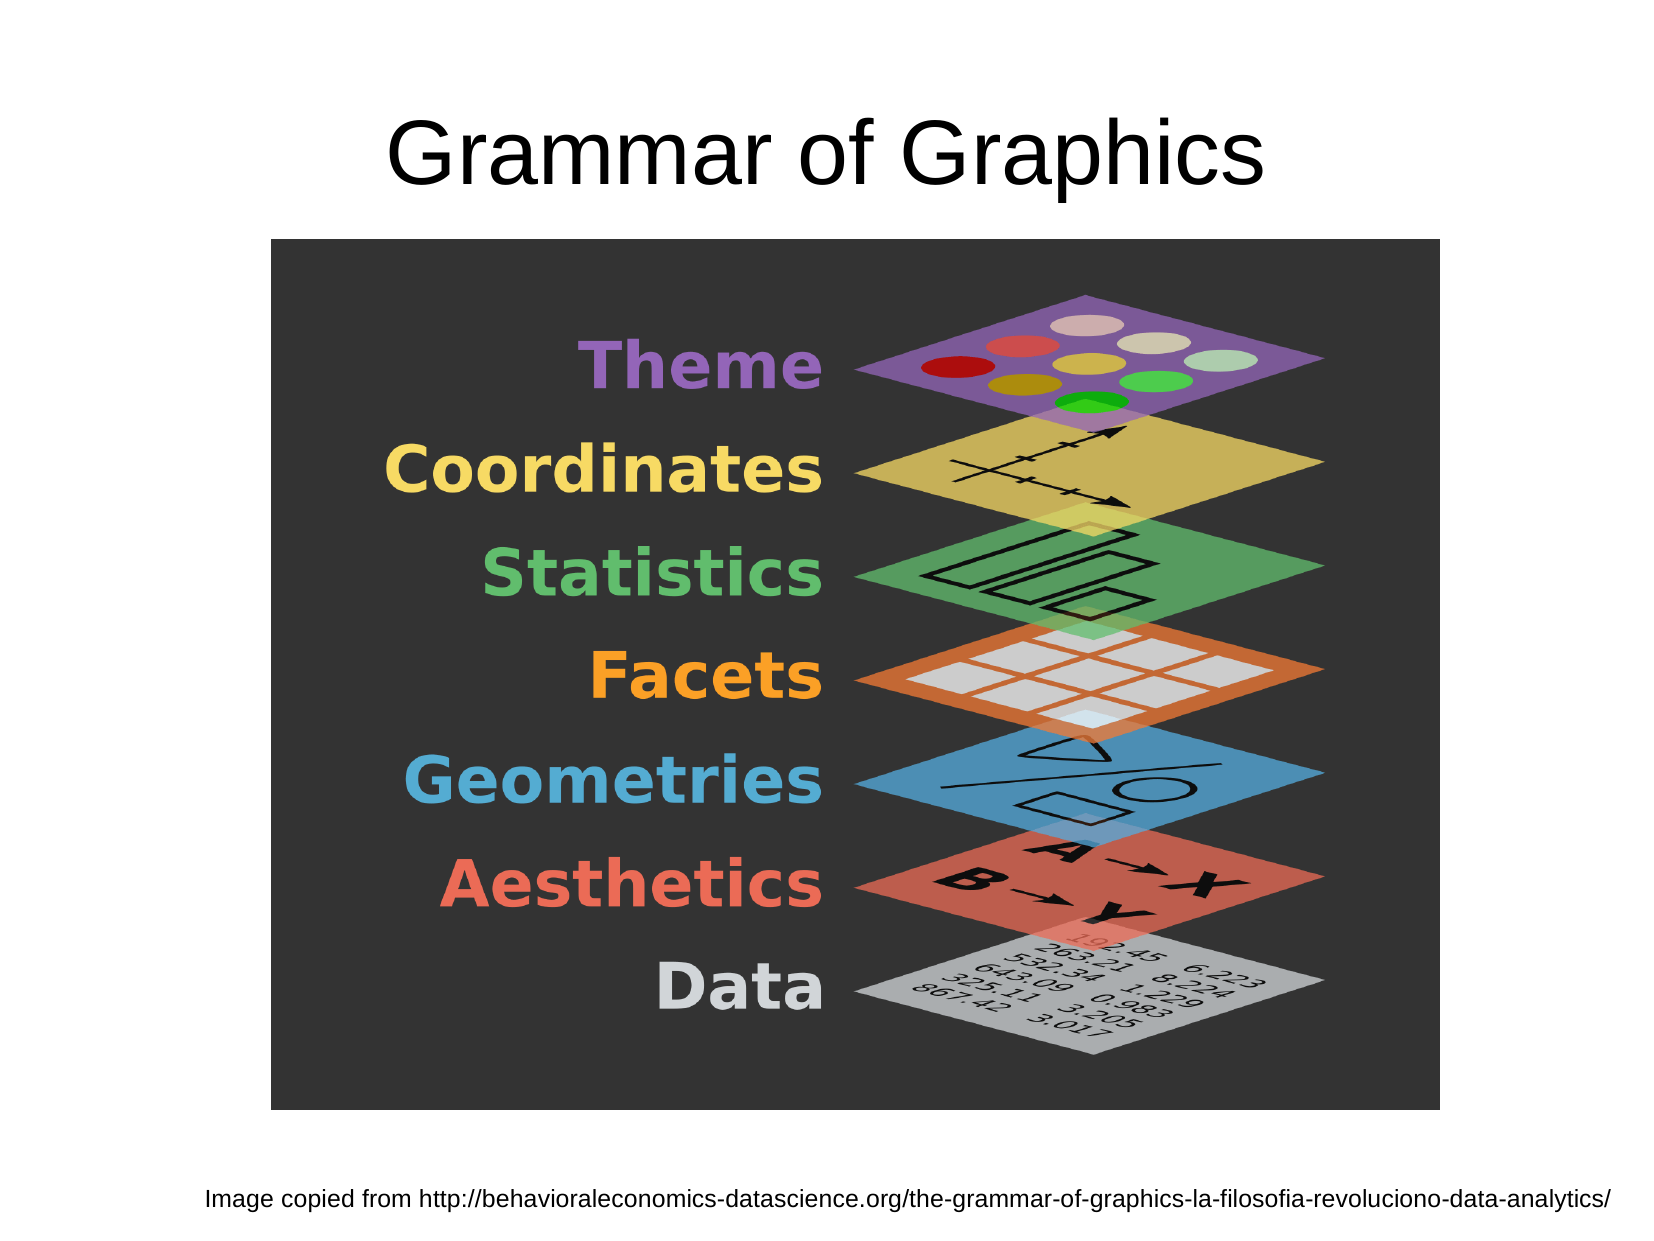

# Grammar of Graphics
Image copied from http://behavioraleconomics-datascience.org/the-grammar-of-graphics-la-filosofia-revoluciono-data-analytics/